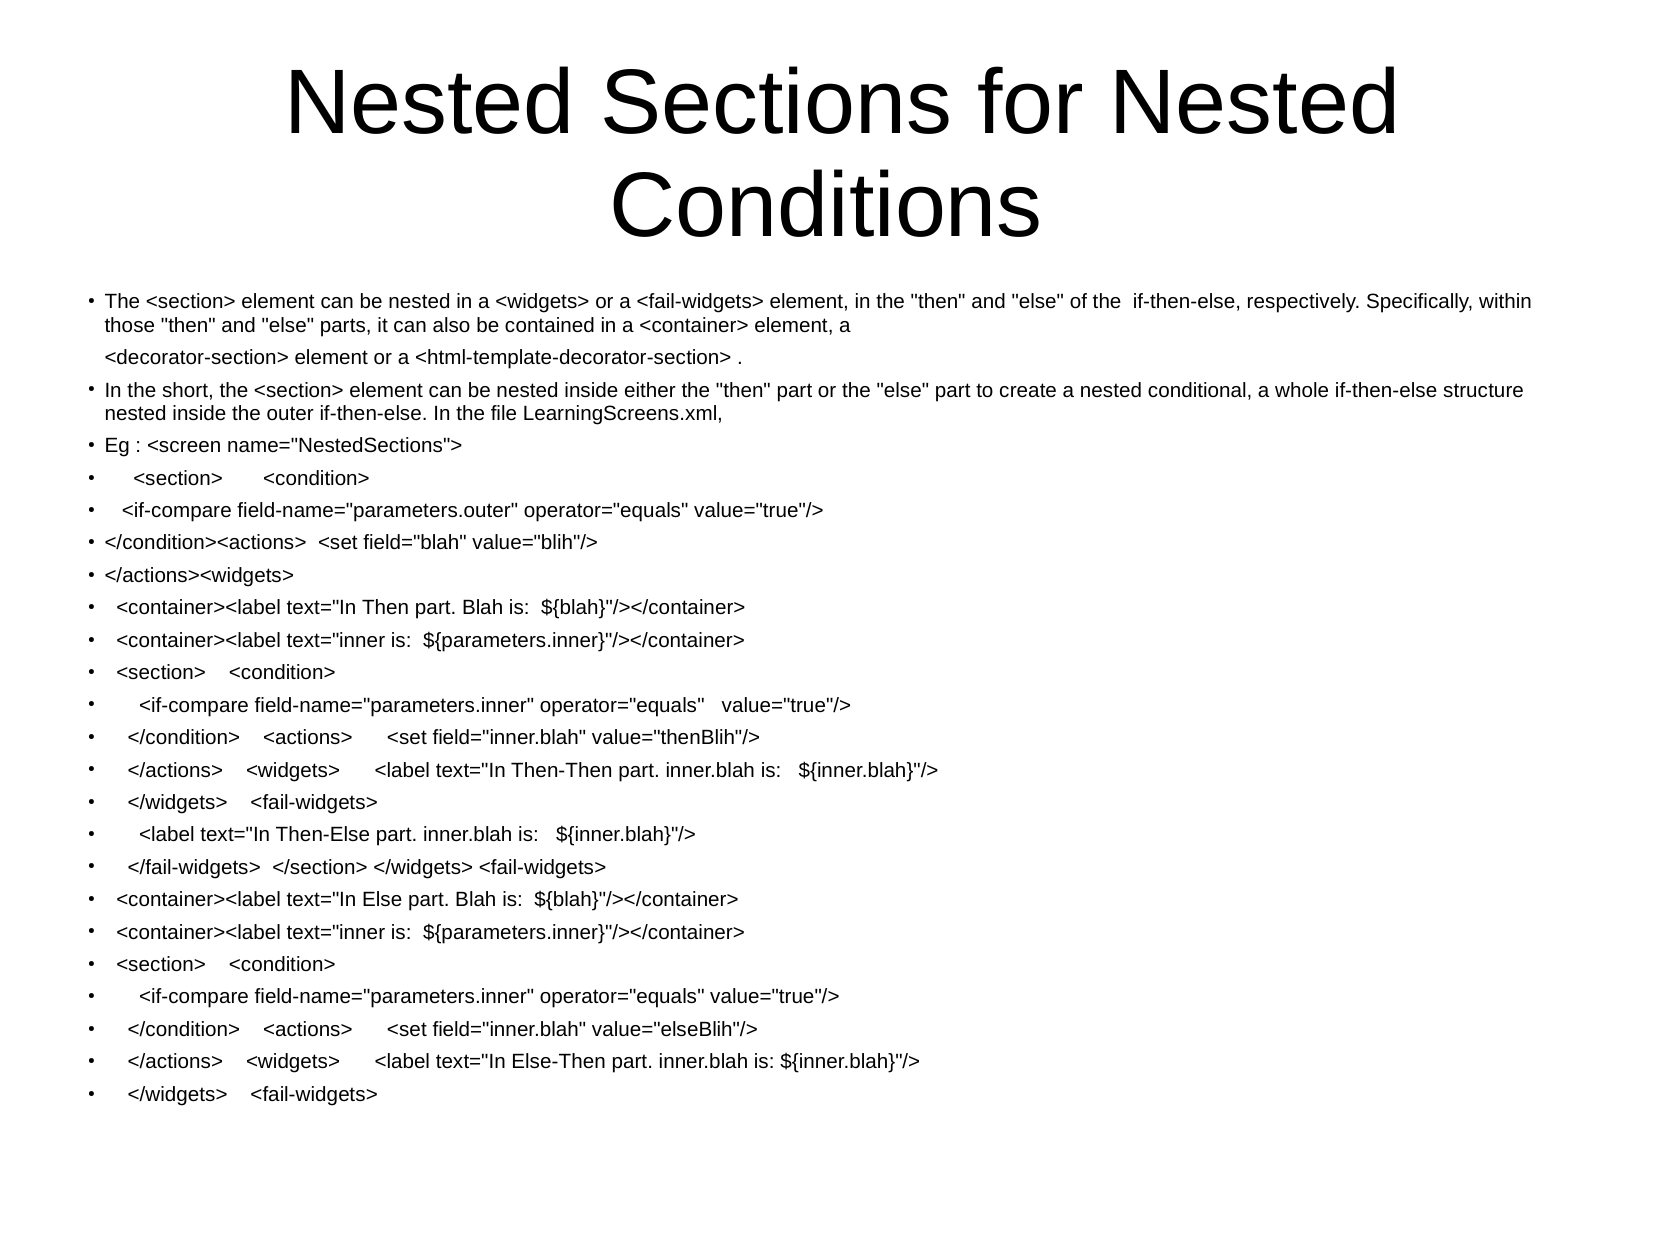

# Nested Sections for Nested Conditions
The <section> element can be nested in a <widgets> or a <fail-widgets> element, in the "then" and "else" of the if-then-else, respectively. Specifically, within those "then" and "else" parts, it can also be contained in a <container> element, a
<decorator-section> element or a <html-template-decorator-section> .
In the short, the <section> element can be nested inside either the "then" part or the "else" part to create a nested conditional, a whole if-then-else structure nested inside the outer if-then-else. In the file LearningScreens.xml,
Eg : <screen name="NestedSections">
 <section> <condition>
 <if-compare field-name="parameters.outer" operator="equals" value="true"/>
</condition><actions> <set field="blah" value="blih"/>
</actions><widgets>
 <container><label text="In Then part. Blah is: ${blah}"/></container>
 <container><label text="inner is: ${parameters.inner}"/></container>
 <section> <condition>
 <if-compare field-name="parameters.inner" operator="equals" value="true"/>
 </condition> <actions> <set field="inner.blah" value="thenBlih"/>
 </actions> <widgets> <label text="In Then-Then part. inner.blah is: ${inner.blah}"/>
 </widgets> <fail-widgets>
 <label text="In Then-Else part. inner.blah is: ${inner.blah}"/>
 </fail-widgets> </section> </widgets> <fail-widgets>
 <container><label text="In Else part. Blah is: ${blah}"/></container>
 <container><label text="inner is: ${parameters.inner}"/></container>
 <section> <condition>
 <if-compare field-name="parameters.inner" operator="equals" value="true"/>
 </condition> <actions> <set field="inner.blah" value="elseBlih"/>
 </actions> <widgets> <label text="In Else-Then part. inner.blah is: ${inner.blah}"/>
 </widgets> <fail-widgets>